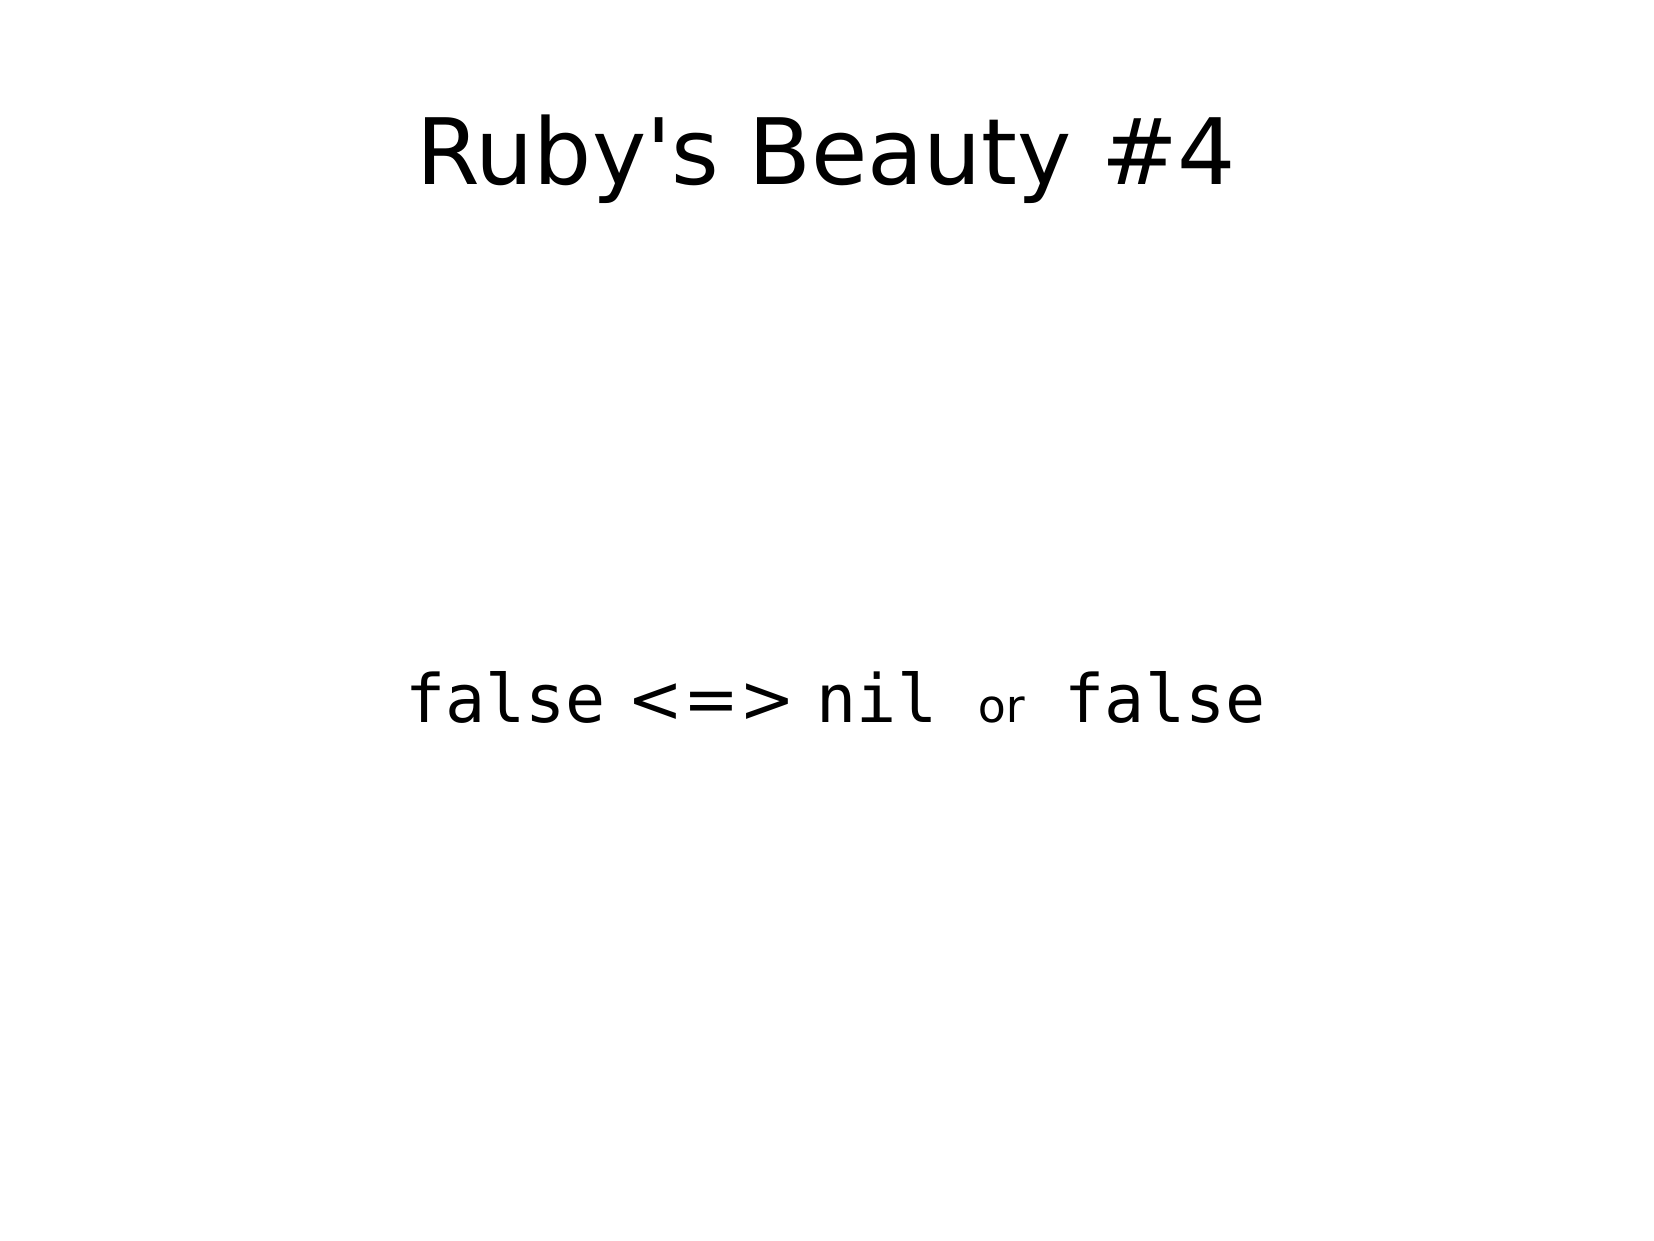

# Ruby's Beauty #4
false <=> nil or false